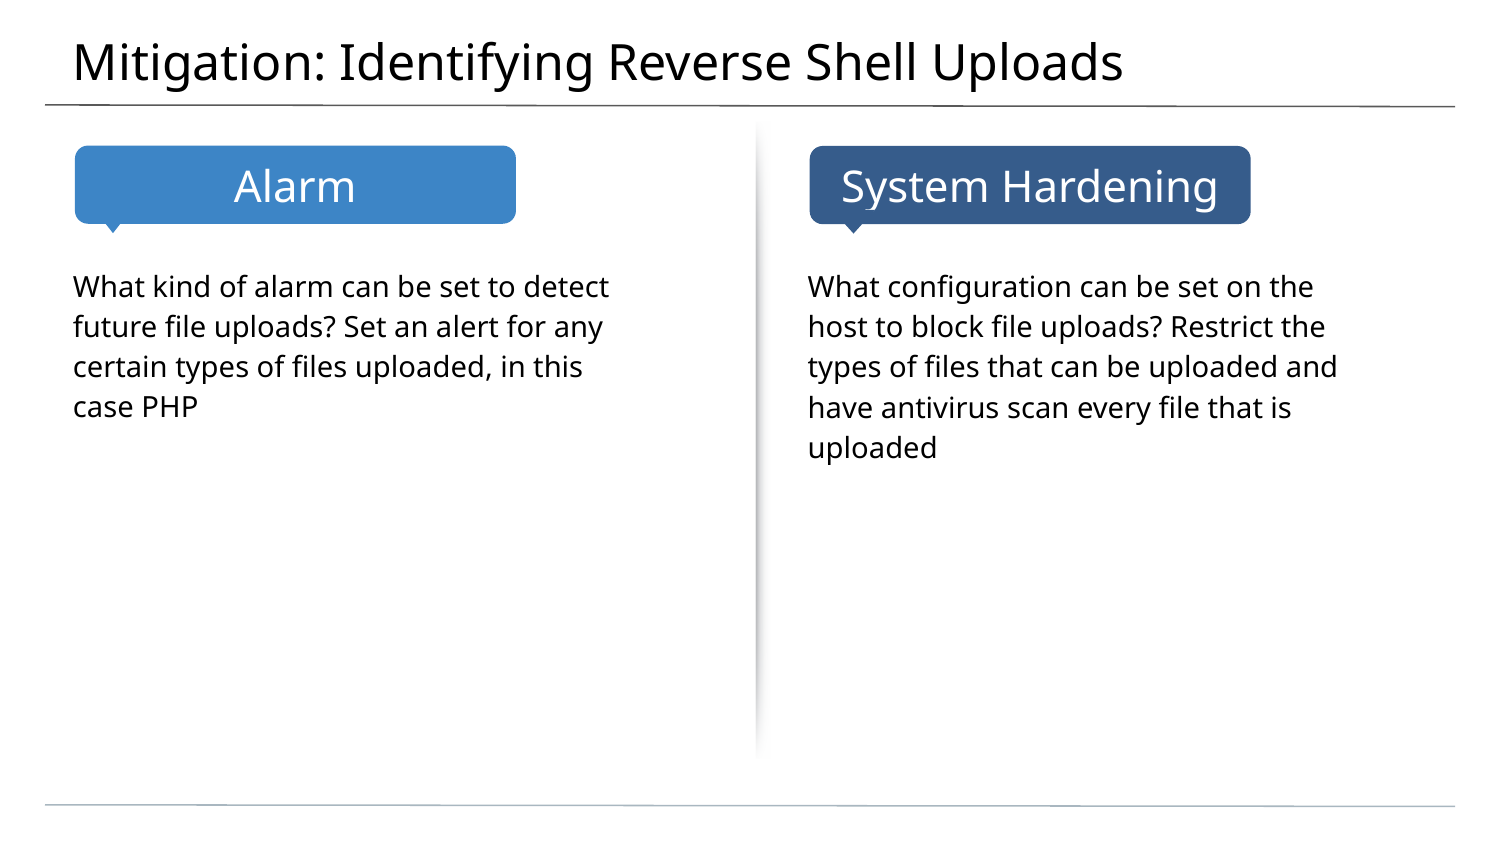

# Mitigation: Identifying Reverse Shell Uploads
What kind of alarm can be set to detect future file uploads? Set an alert for any certain types of files uploaded, in this case PHP
What configuration can be set on the host to block file uploads? Restrict the types of files that can be uploaded and have antivirus scan every file that is uploaded